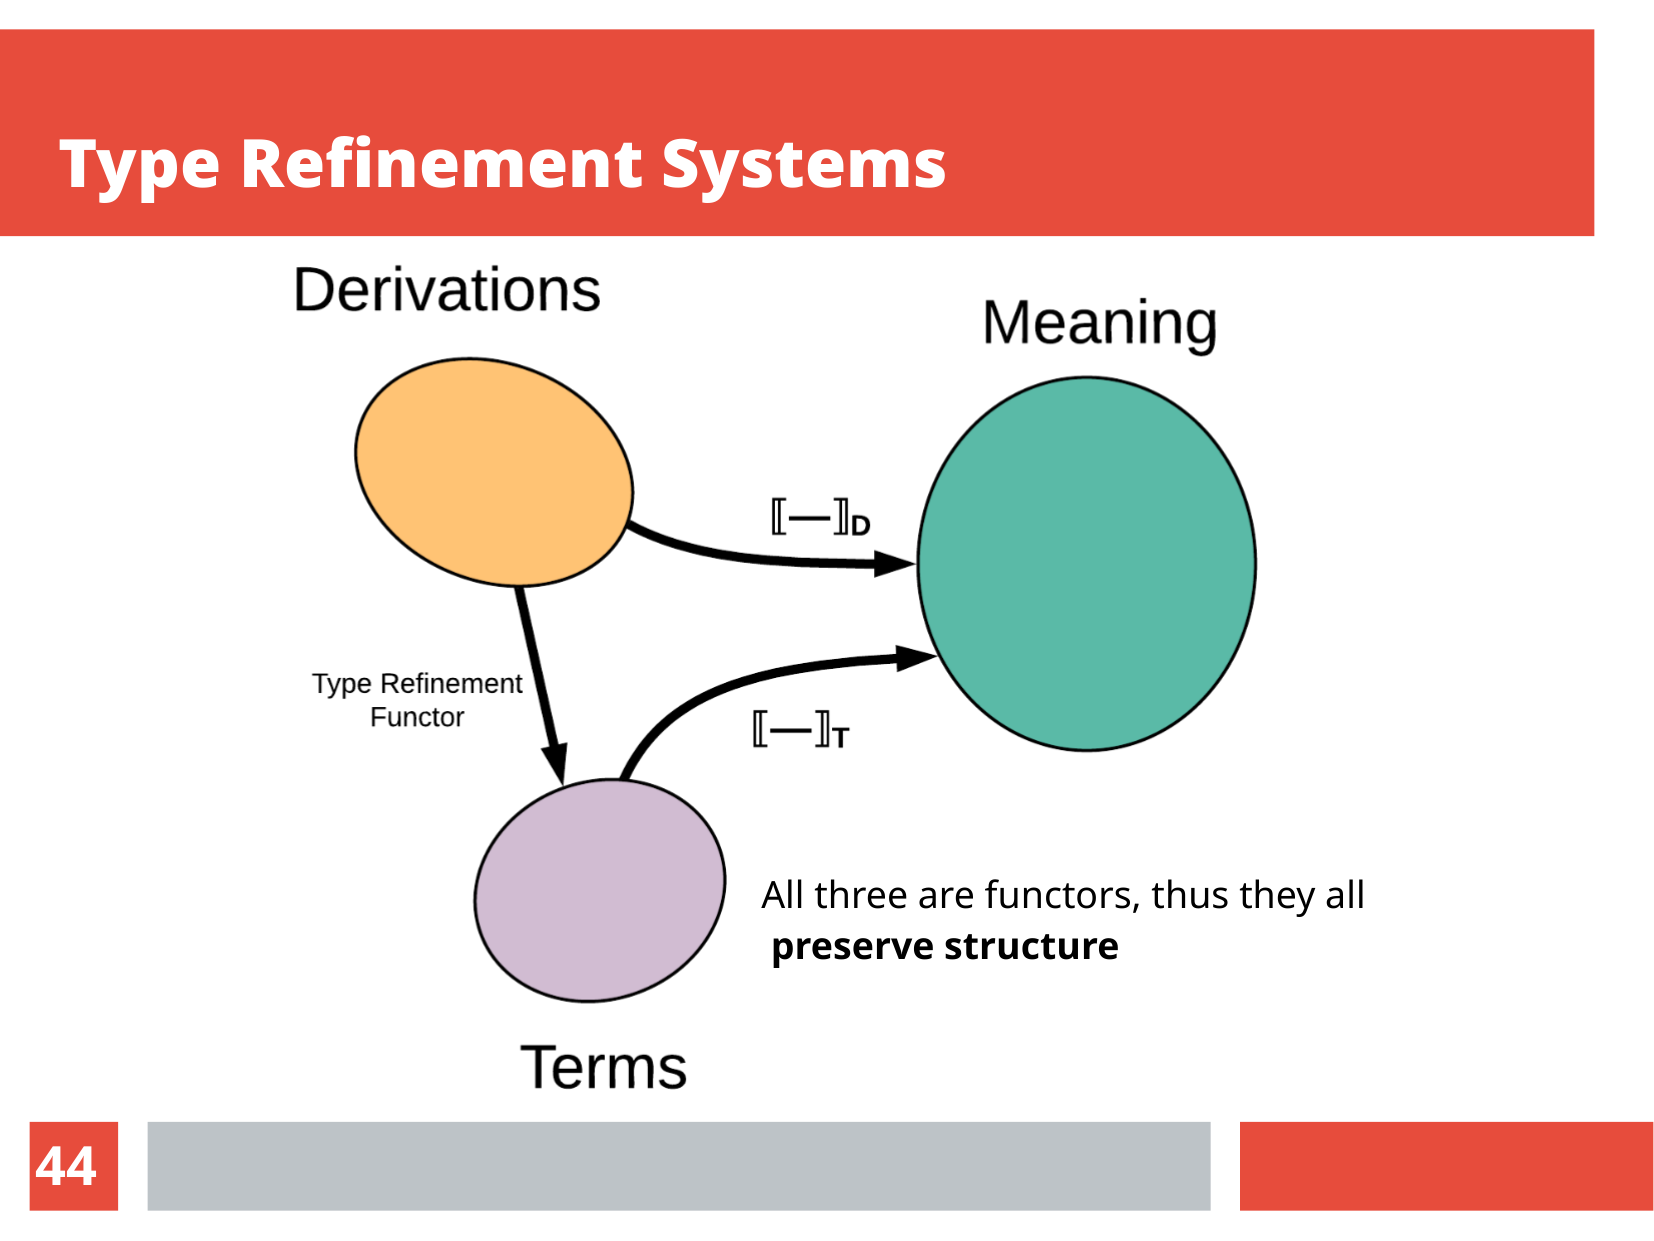

# Type Refinement Systems
All three are functors, thus they all
 preserve structure
44
123